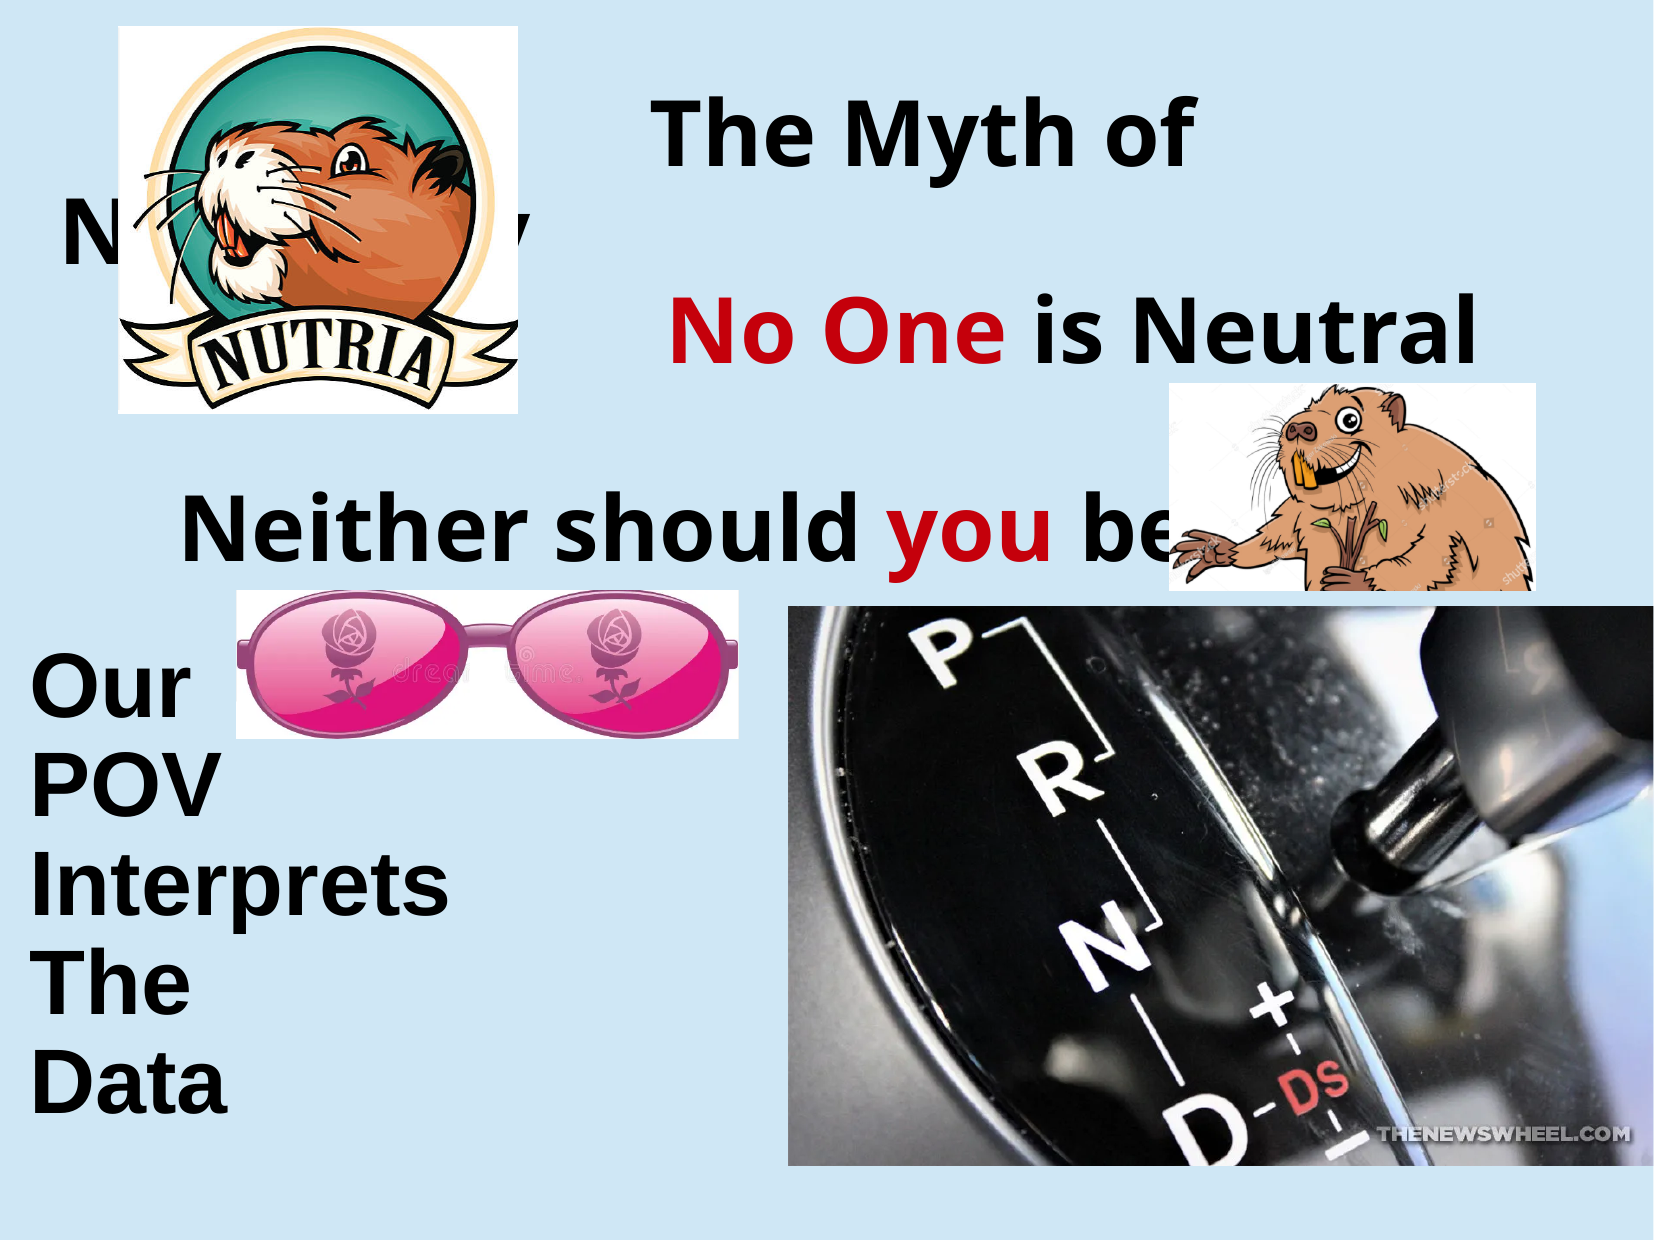

# The Myth of Neutrality No One is Neutral Neither should you be
Our
POV
Interprets
The
Data